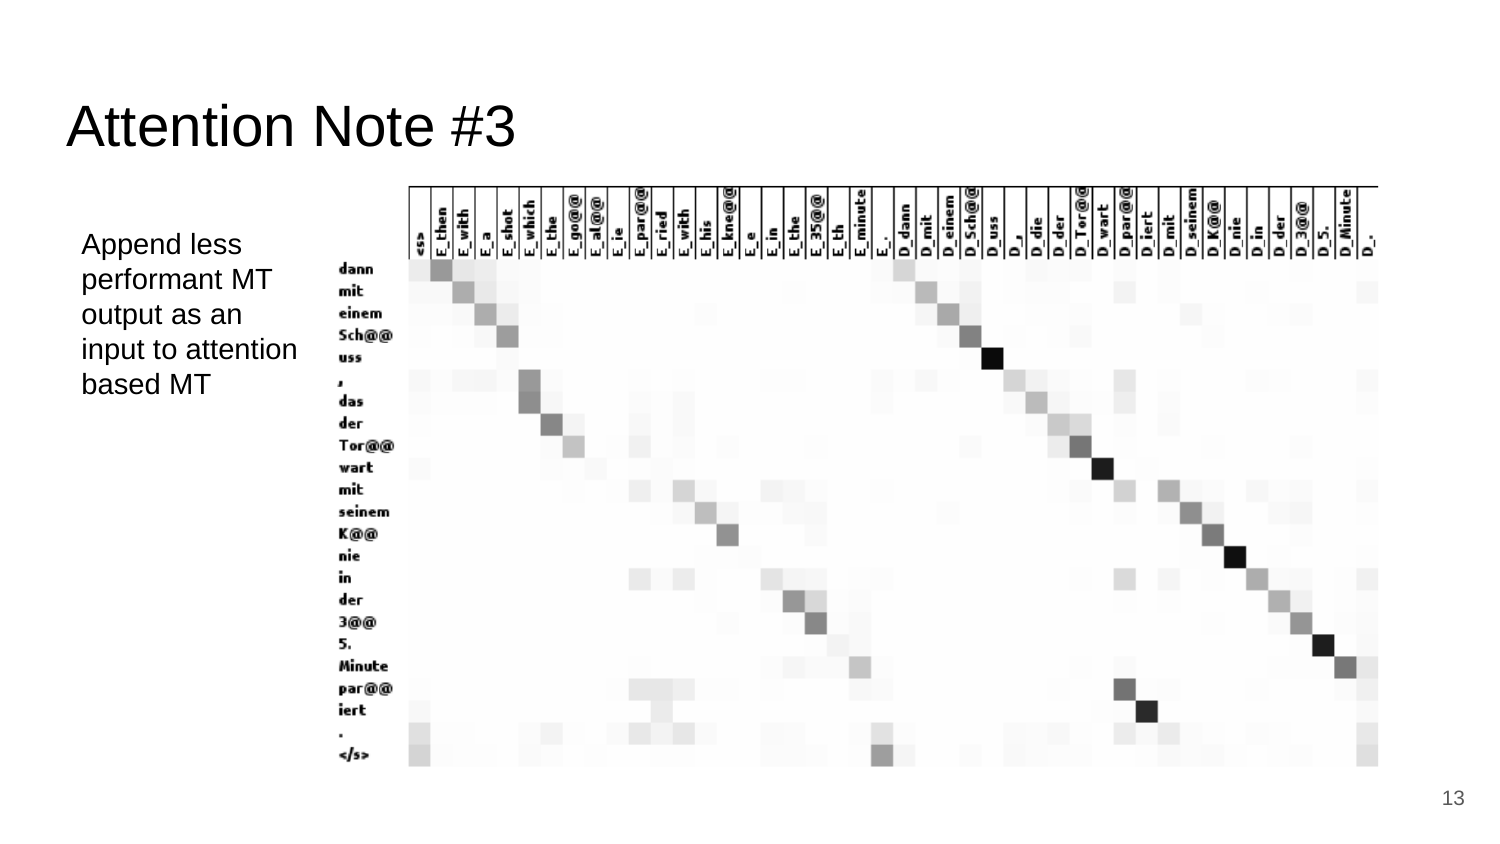

# Attention Note #3
Append less performant MT output as an input to attention based MT